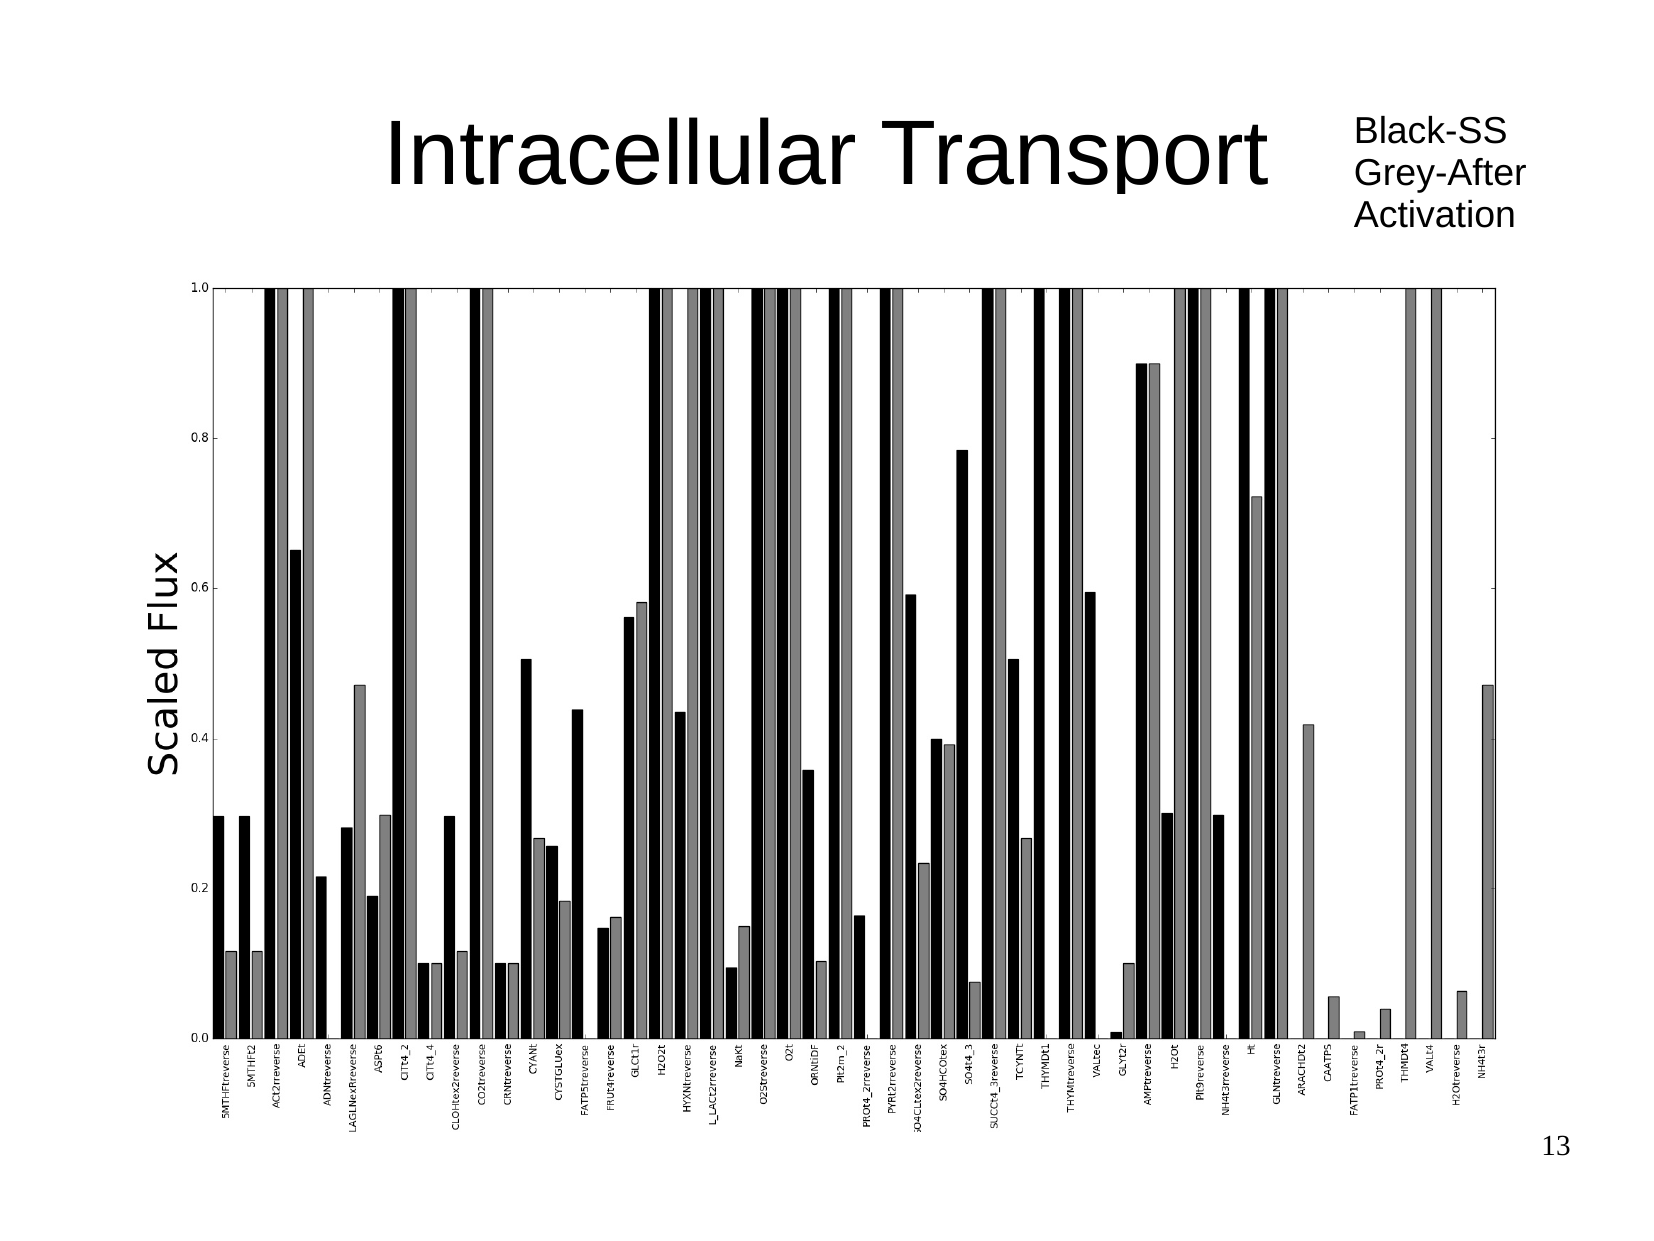

# Intracellular Transport
Black-SS
Grey-After Activation
13